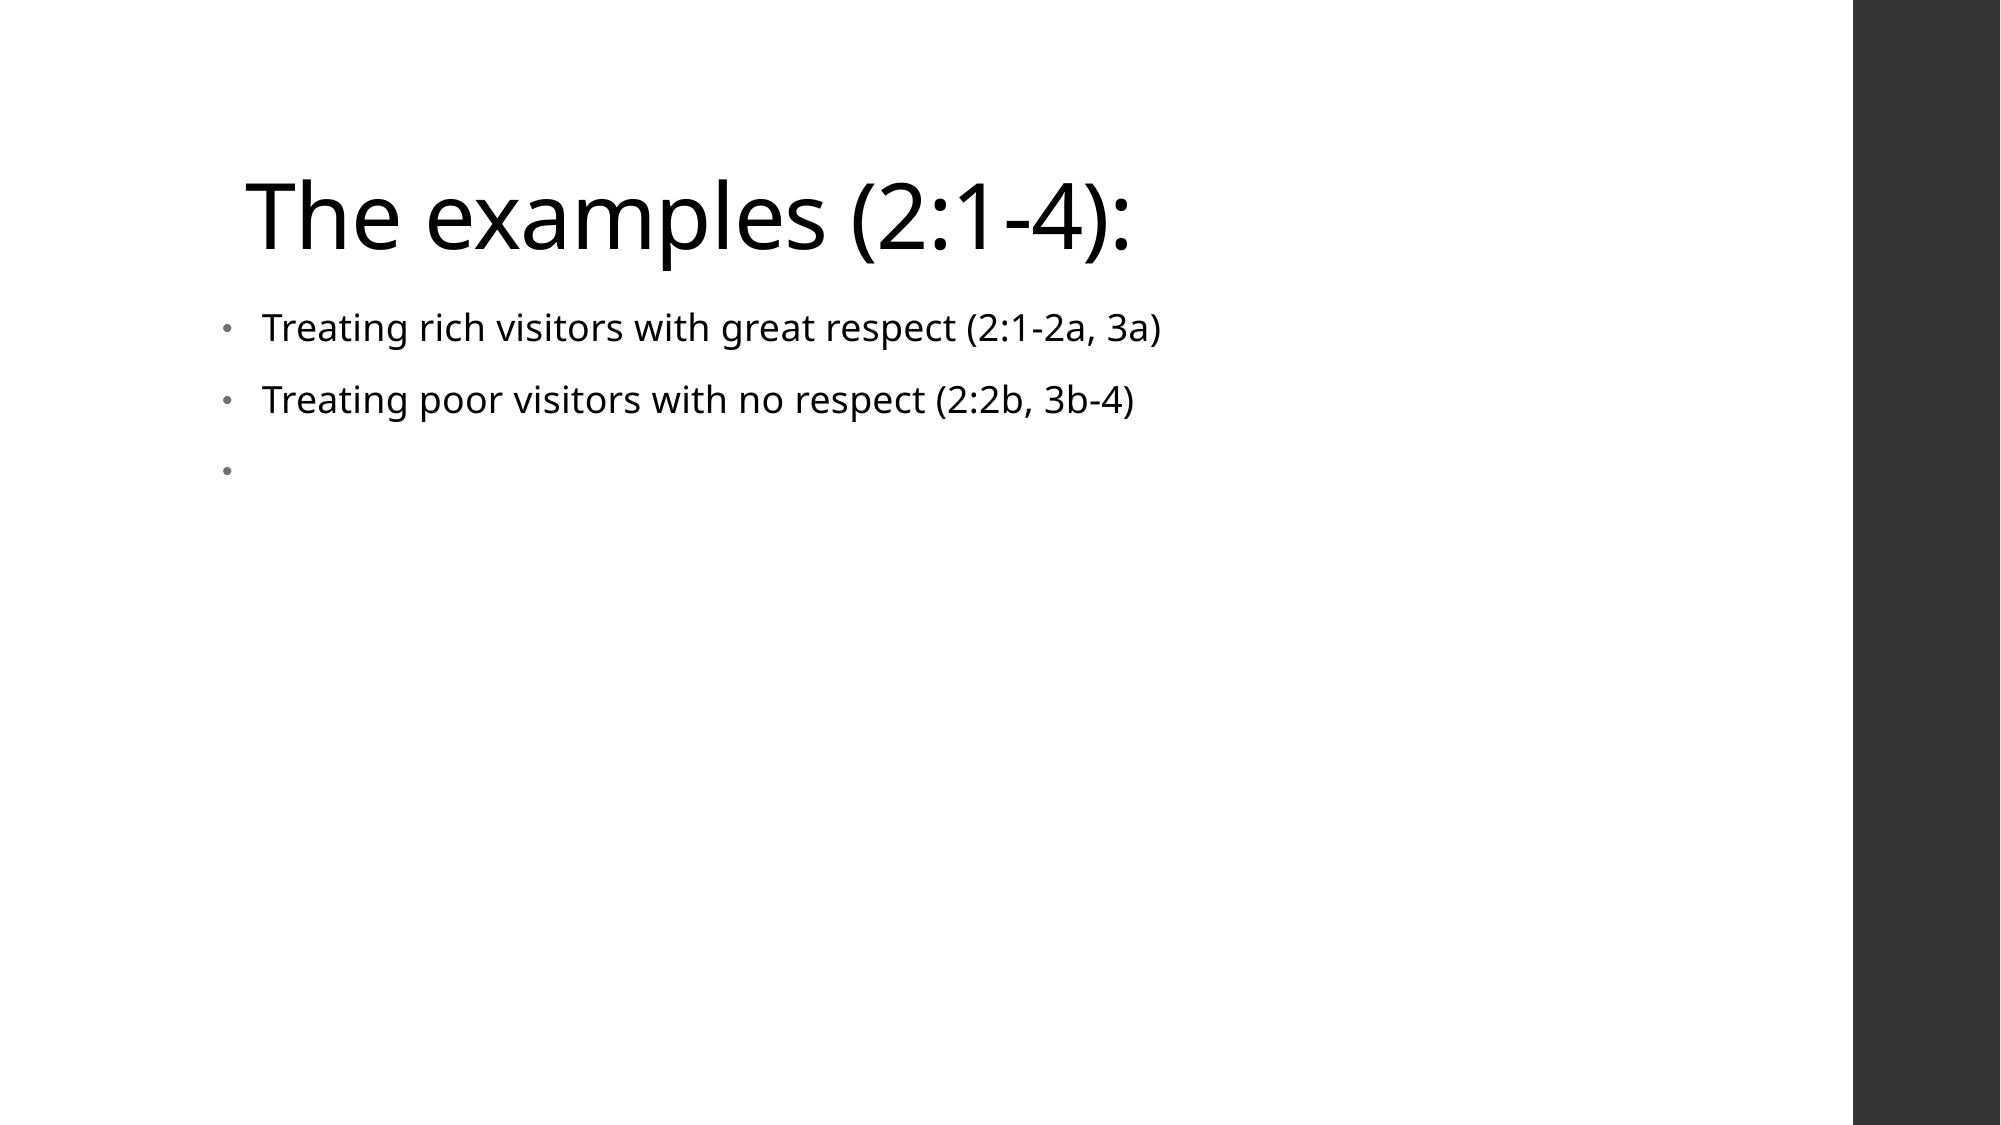

# The examples (2:1-4):
 Treating rich visitors with great respect (2:1-2a, 3a)
 Treating poor visitors with no respect (2:2b, 3b-4)